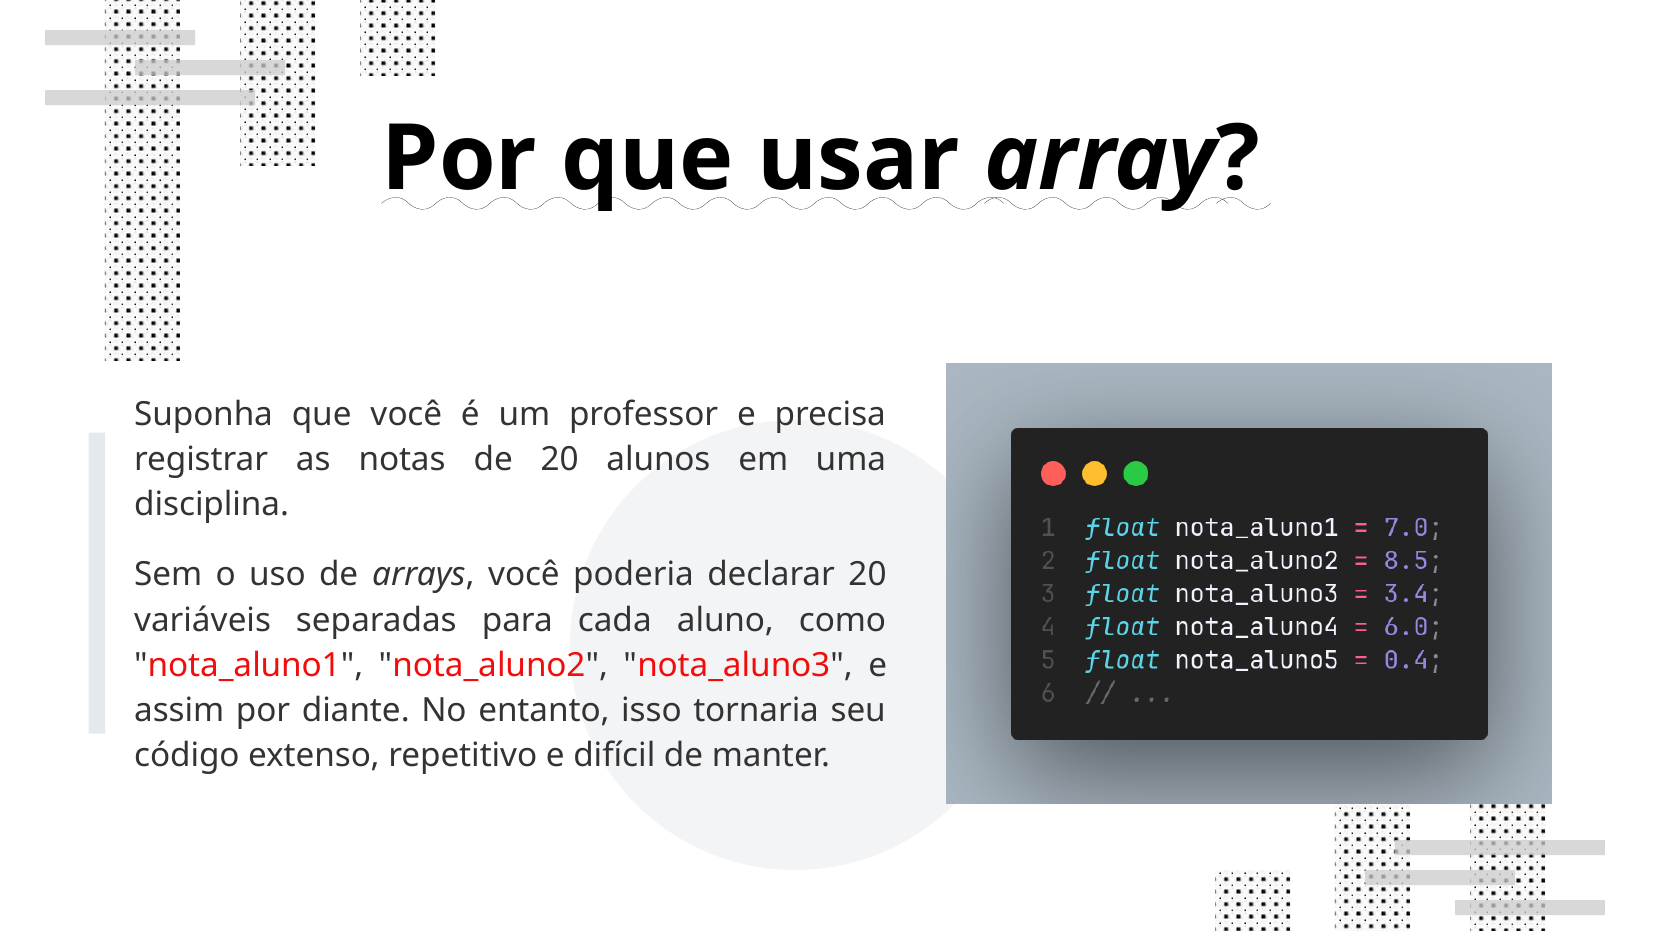

# Por que usar array?
Suponha que você é um professor e precisa registrar as notas de 20 alunos em uma disciplina.
Sem o uso de arrays, você poderia declarar 20 variáveis separadas para cada aluno, como "nota_aluno1", "nota_aluno2", "nota_aluno3", e assim por diante. No entanto, isso tornaria seu código extenso, repetitivo e difícil de manter.